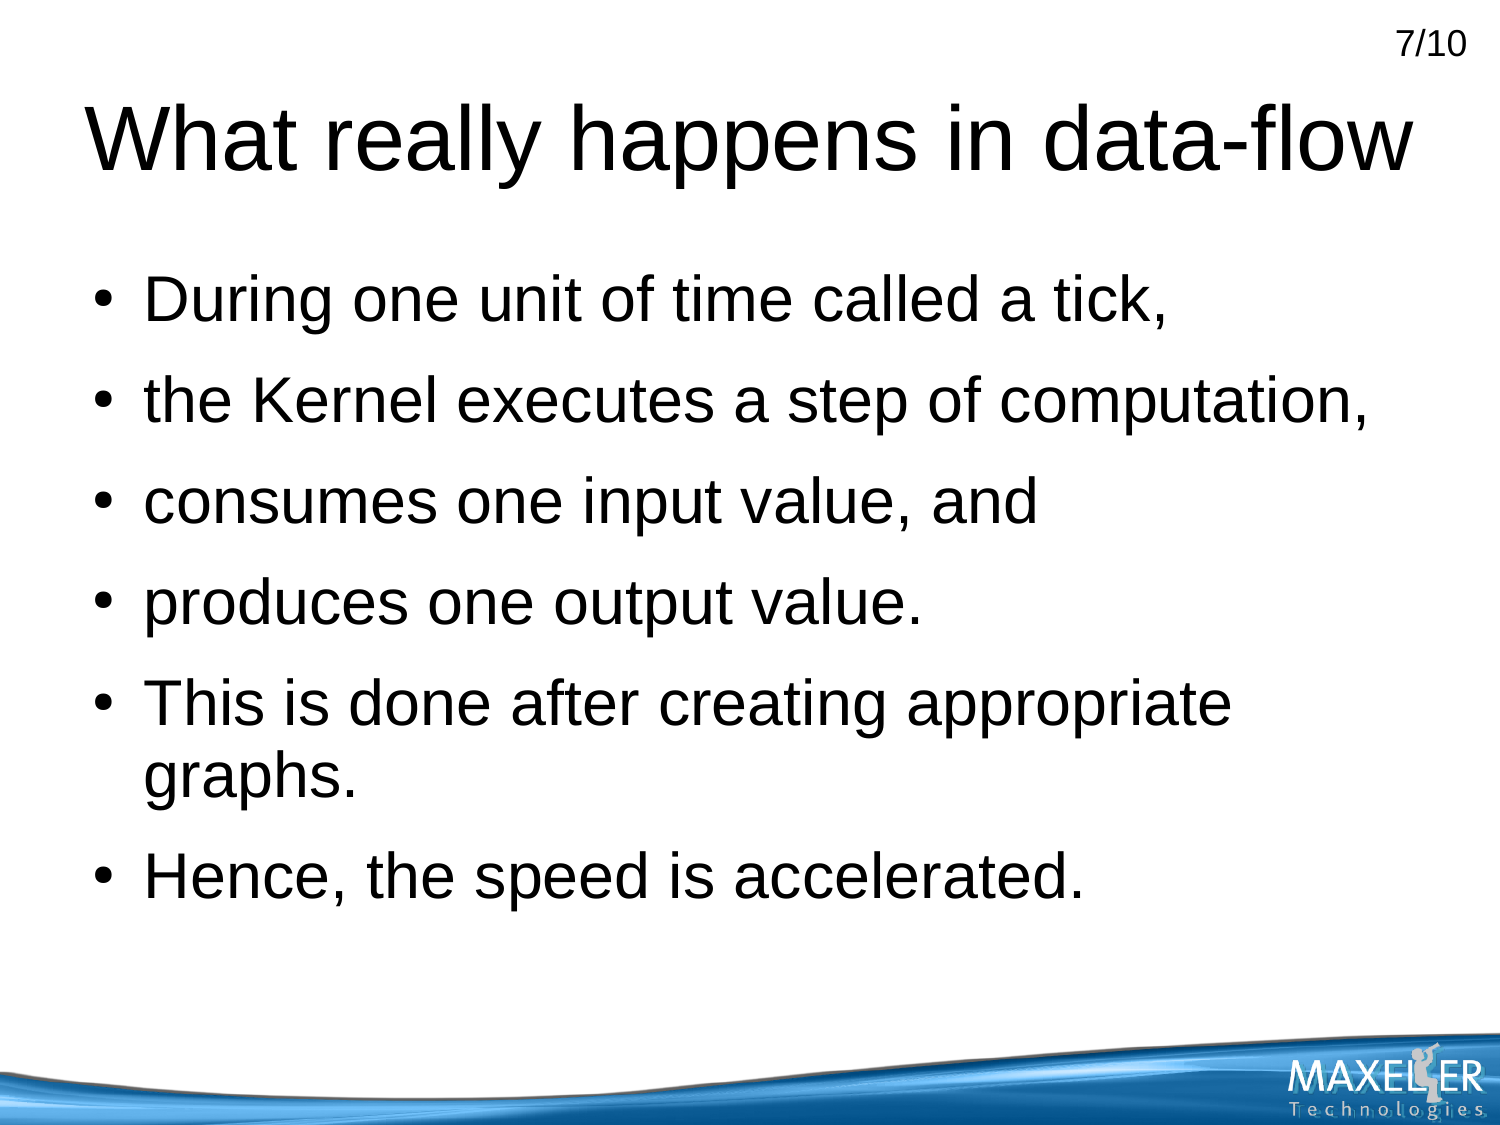

7/10
# What really happens in data-flow
During one unit of time called a tick,
the Kernel executes a step of computation,
consumes one input value, and
produces one output value.
This is done after creating appropriate graphs.
Hence, the speed is accelerated.